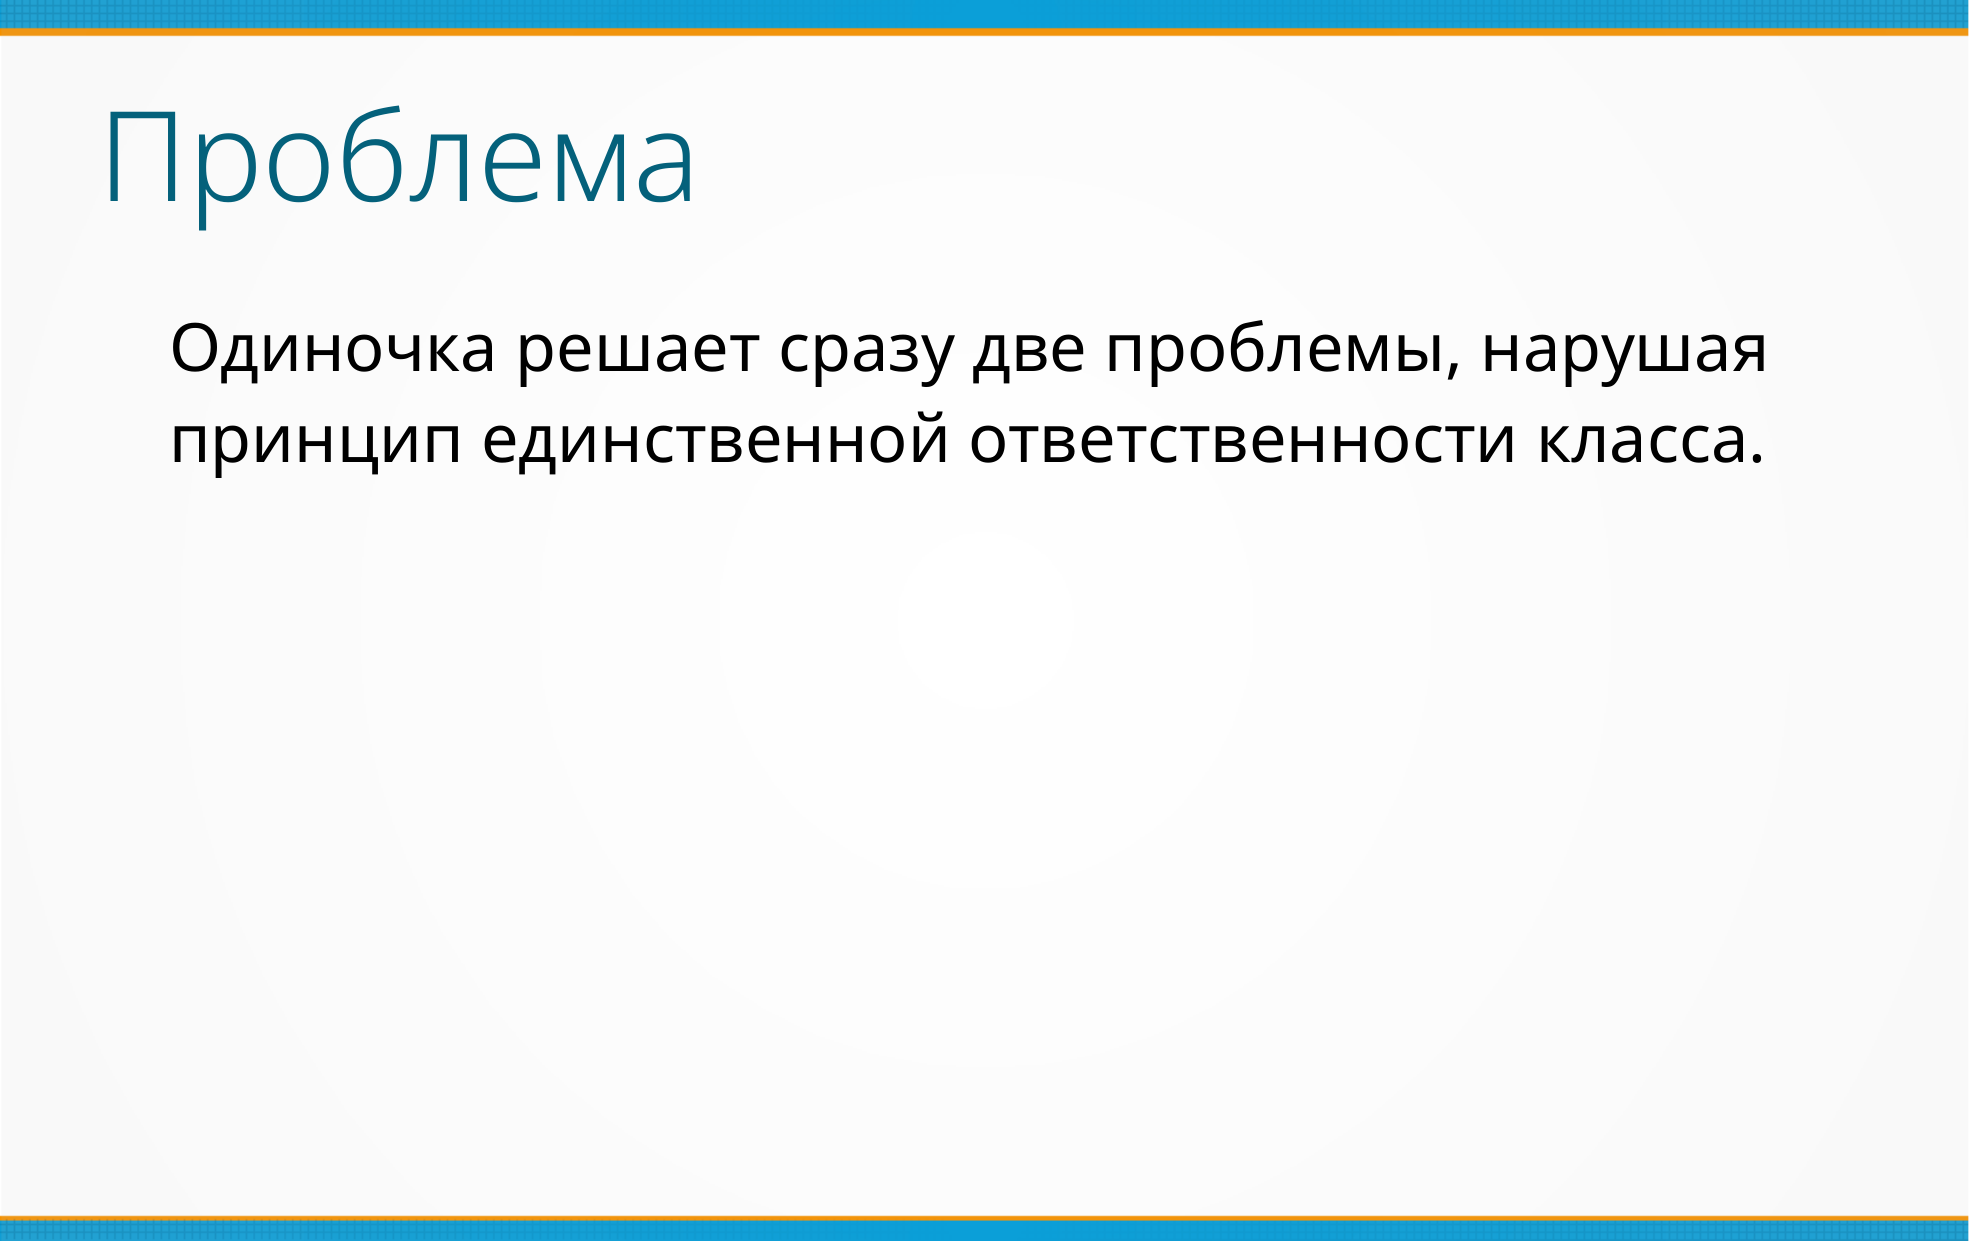

# Проблема
Одиночка решает сразу две проблемы, нарушая принцип единственной ответственности класса.